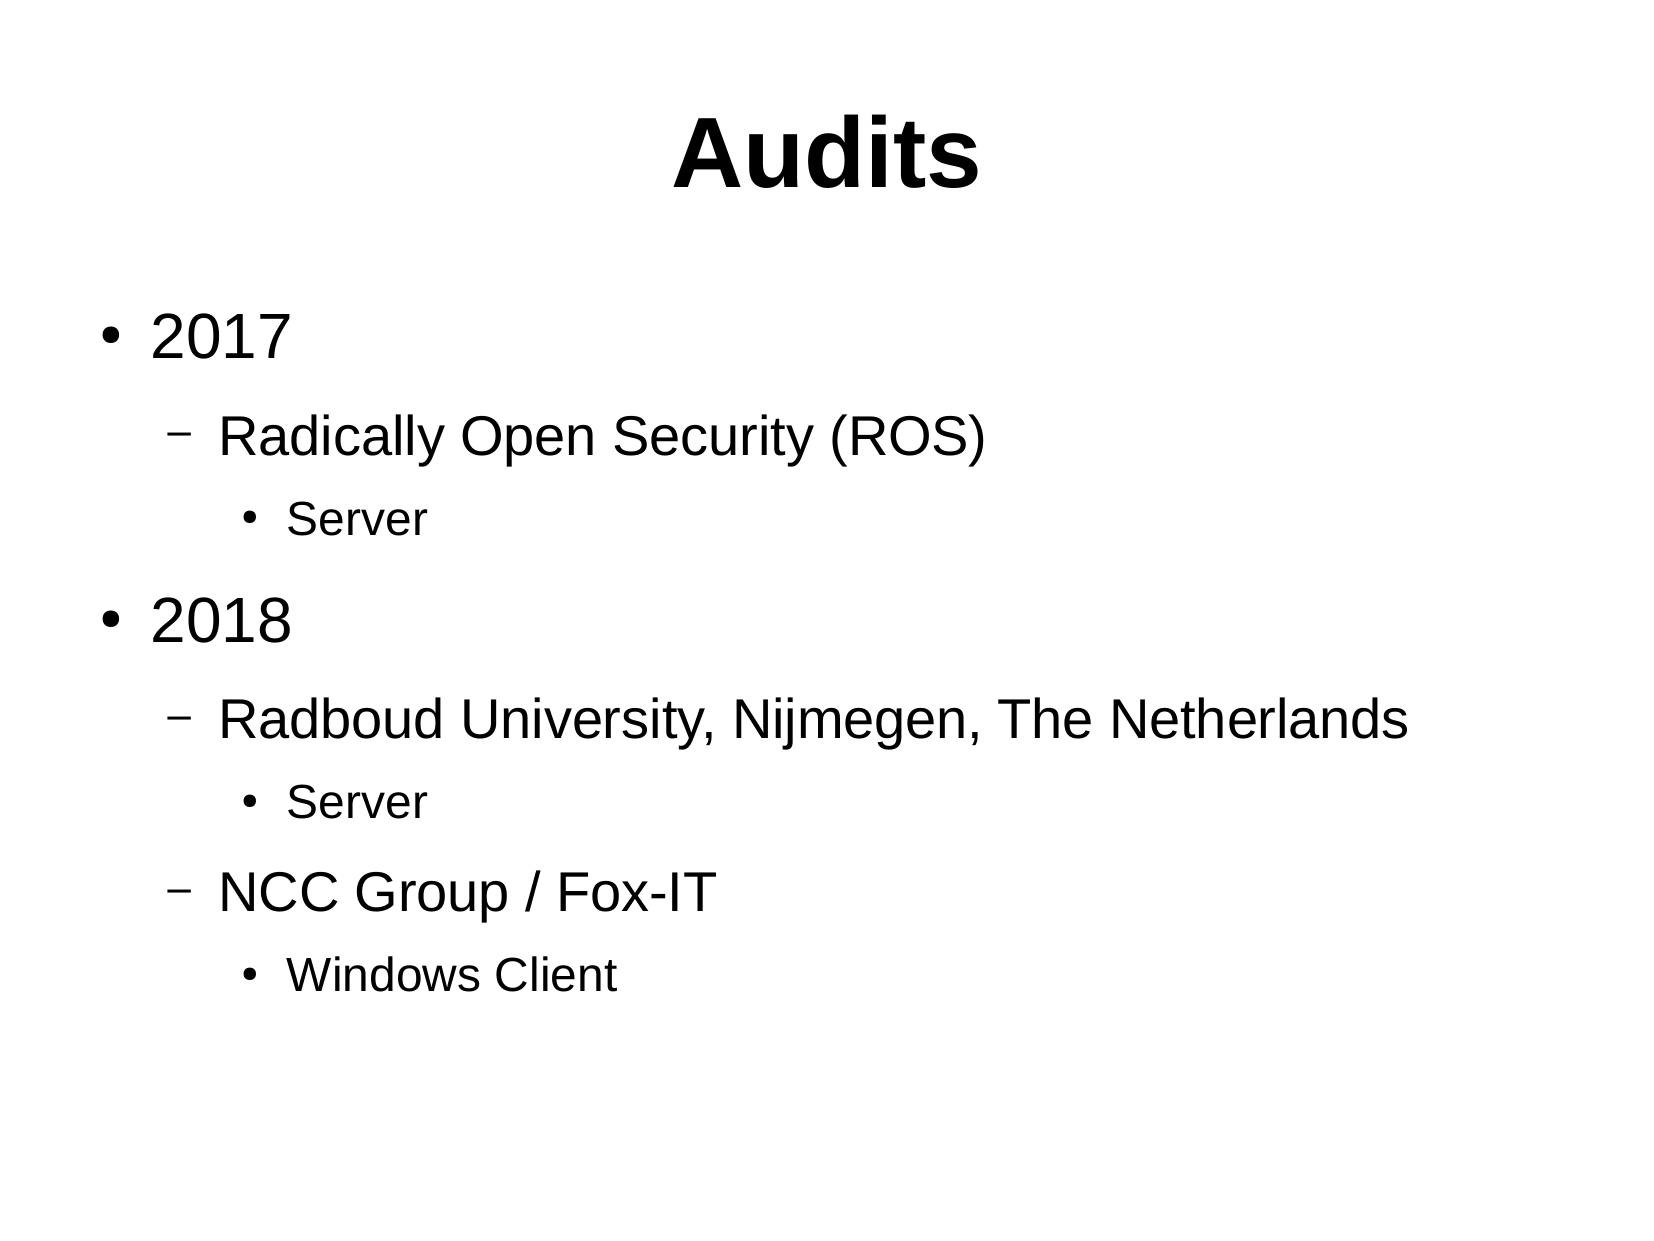

# Audits
2017
Radically Open Security (ROS)
Server
2018
Radboud University, Nijmegen, The Netherlands
Server
NCC Group / Fox-IT
Windows Client